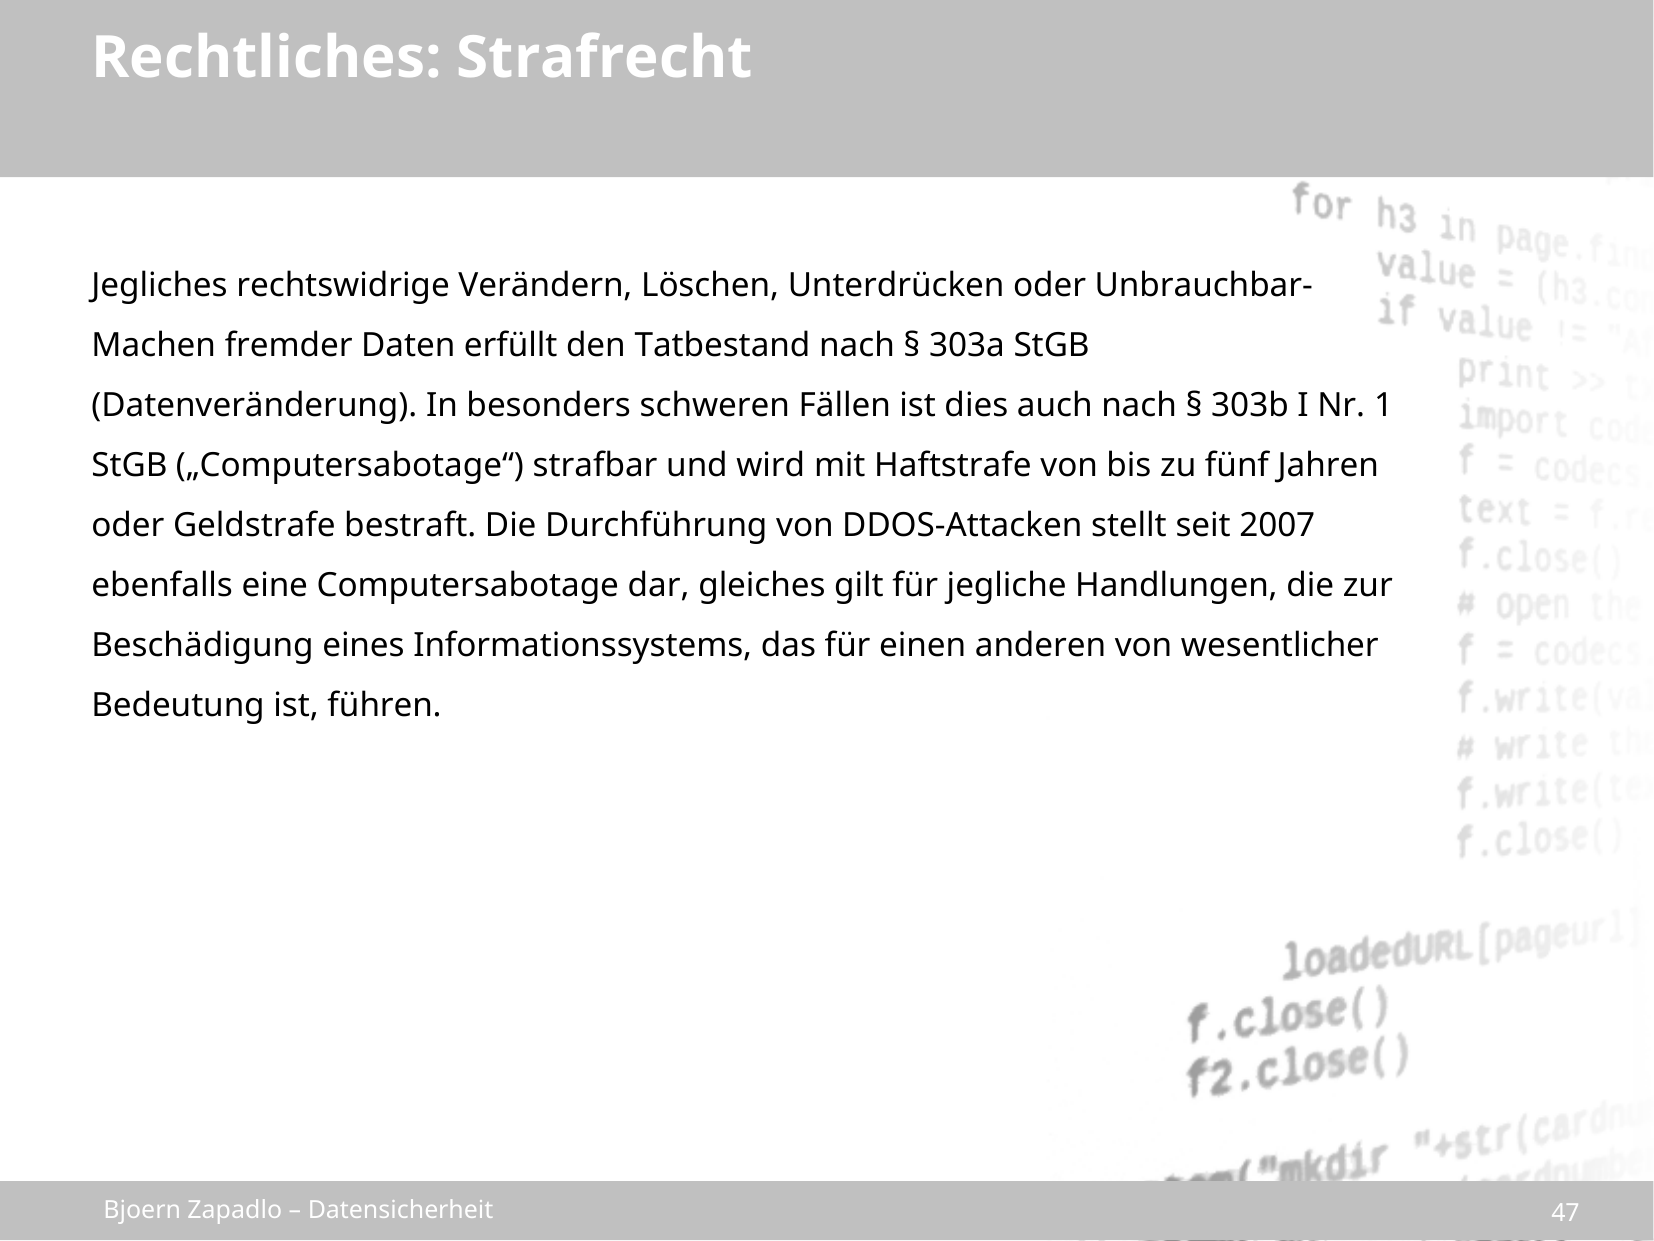

Rechtliches: Strafrecht
Jegliches rechtswidrige Verändern, Löschen, Unterdrücken oder Unbrauchbar-Machen fremder Daten erfüllt den Tatbestand nach § 303a StGB (Datenveränderung). In besonders schweren Fällen ist dies auch nach § 303b I Nr. 1 StGB („Computersabotage“) strafbar und wird mit Haftstrafe von bis zu fünf Jahren oder Geldstrafe bestraft. Die Durchführung von DDOS-Attacken stellt seit 2007 ebenfalls eine Computersabotage dar, gleiches gilt für jegliche Handlungen, die zur Beschädigung eines Informationssystems, das für einen anderen von wesentlicher Bedeutung ist, führen.